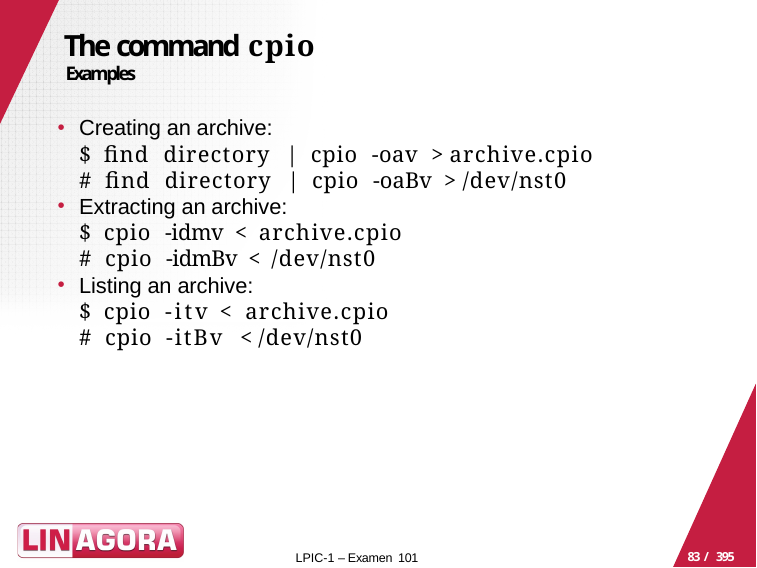

The command cpio
Examples
Creating an archive:
$ find directory | cpio -oav > archive.cpio
# find directory | cpio -oaBv > /dev/nst0
Extracting an archive:
$ cpio -idmv < archive.cpio
# cpio -idmBv < /dev/nst0
Listing an archive:
$ cpio -itv < archive.cpio
# cpio -itBv < /dev/nst0
LPIC-1 – Examen 101